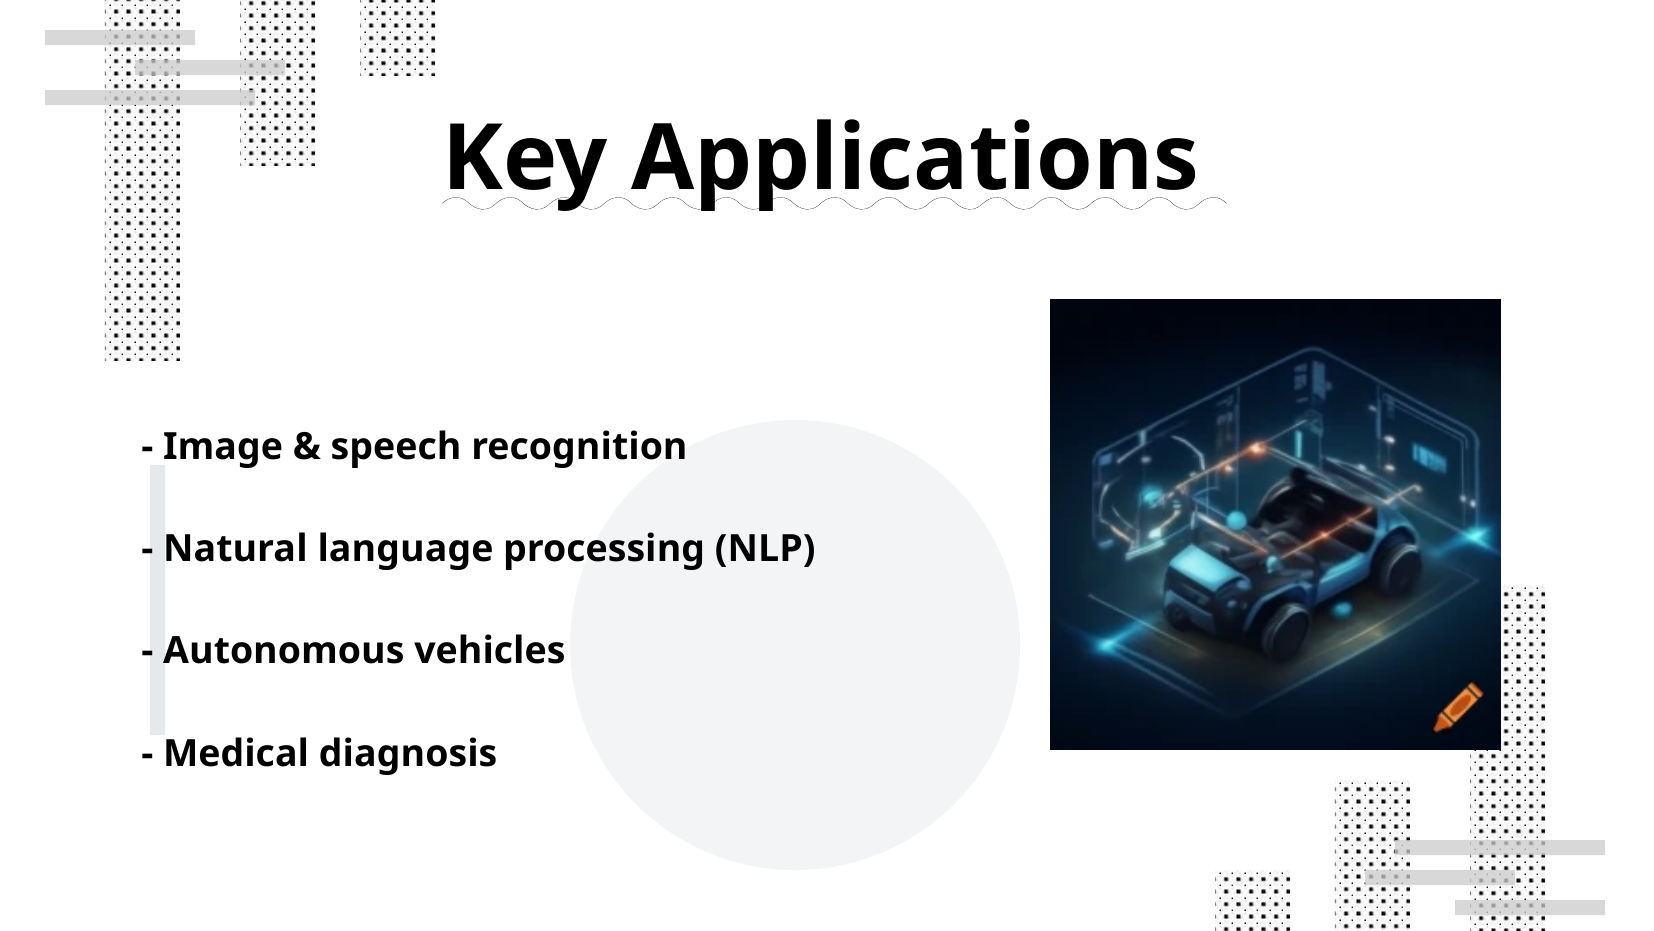

# Key Applications
- Image & speech recognition
- Natural language processing (NLP)
- Autonomous vehicles
- Medical diagnosis